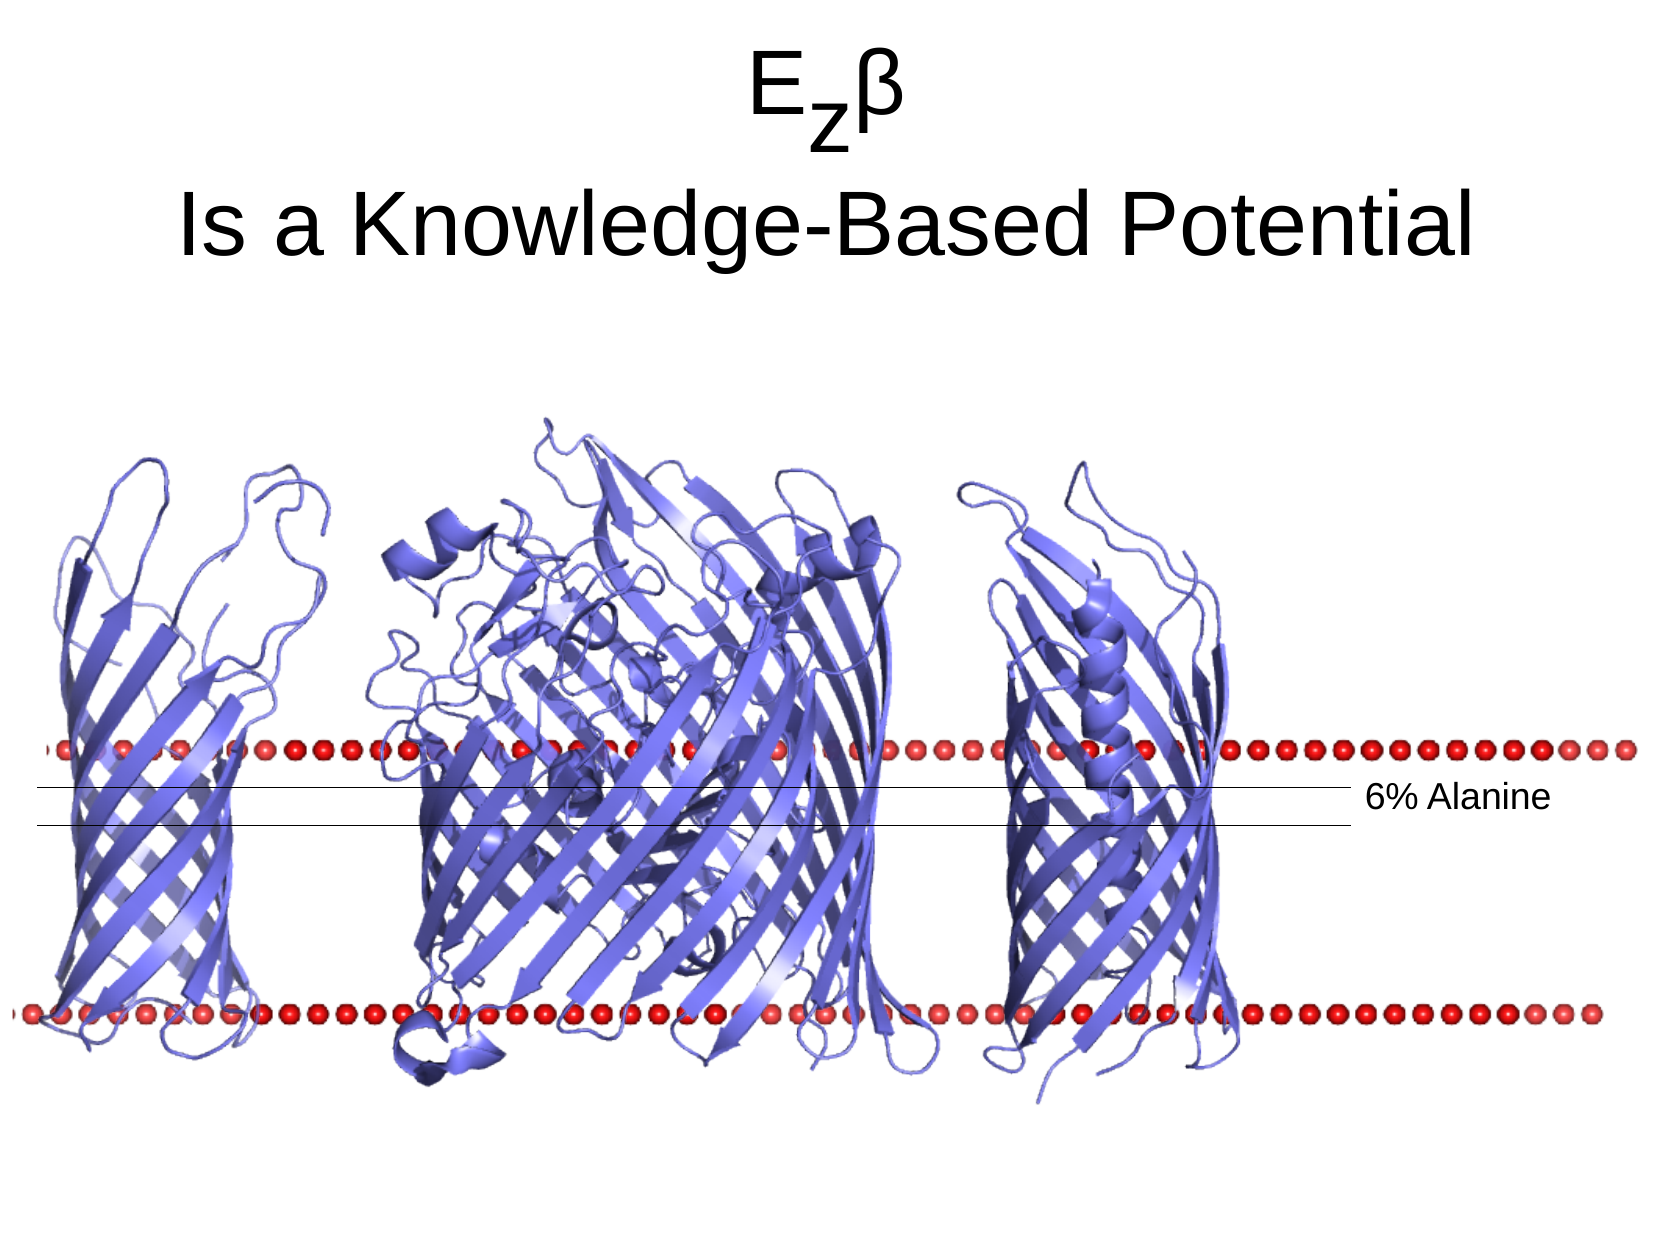

# Ezβ Is a Knowledge-Based Potential
6% Alanine